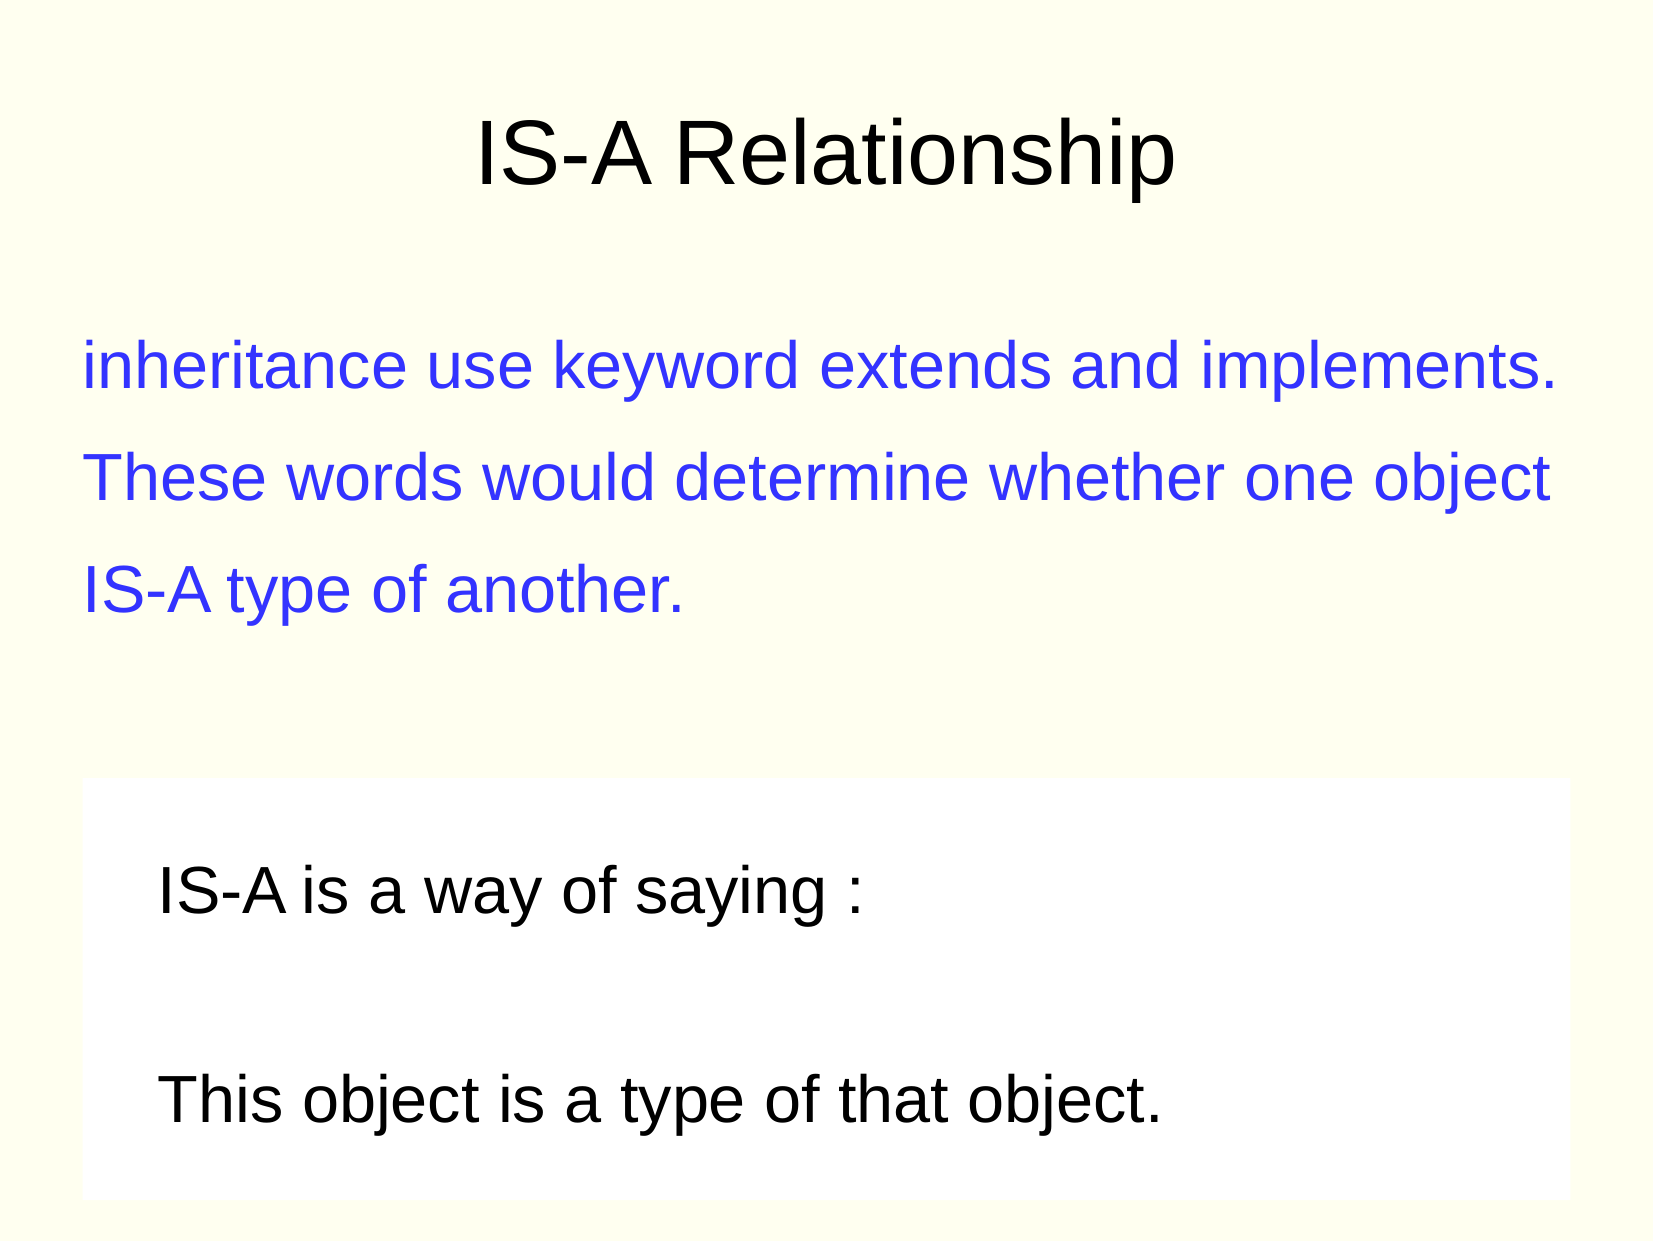

# IS-A Relationship
inheritance use keyword extends and implements. These words would determine whether one object IS-A type of another.
IS-A is a way of saying :
This object is a type of that object.